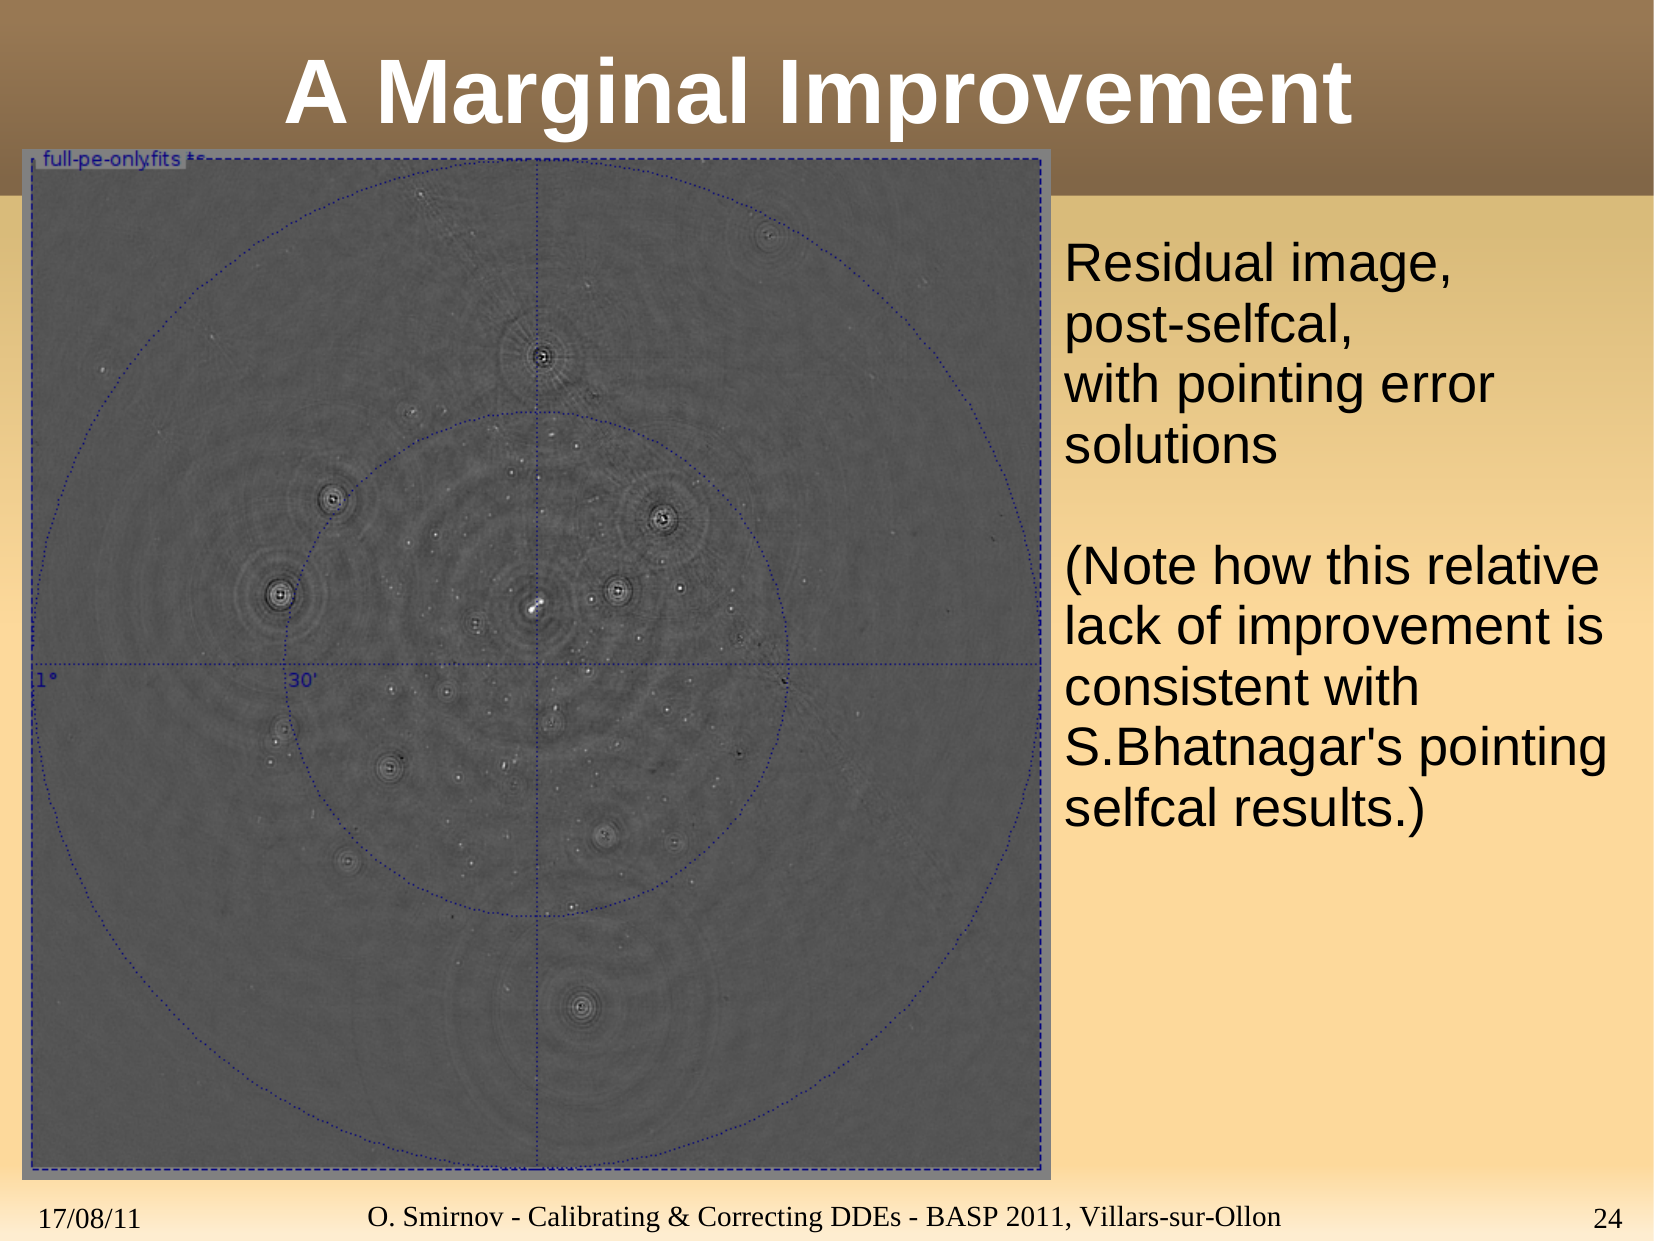

# A Marginal Improvement
Residual image,
post-selfcal,
with pointing error solutions
(Note how this relative lack of improvement is consistent with S.Bhatnagar's pointing selfcal results.)
O. Smirnov - Calibrating & Correcting DDEs - BASP 2011, Villars-sur-Ollon
17/08/11
24